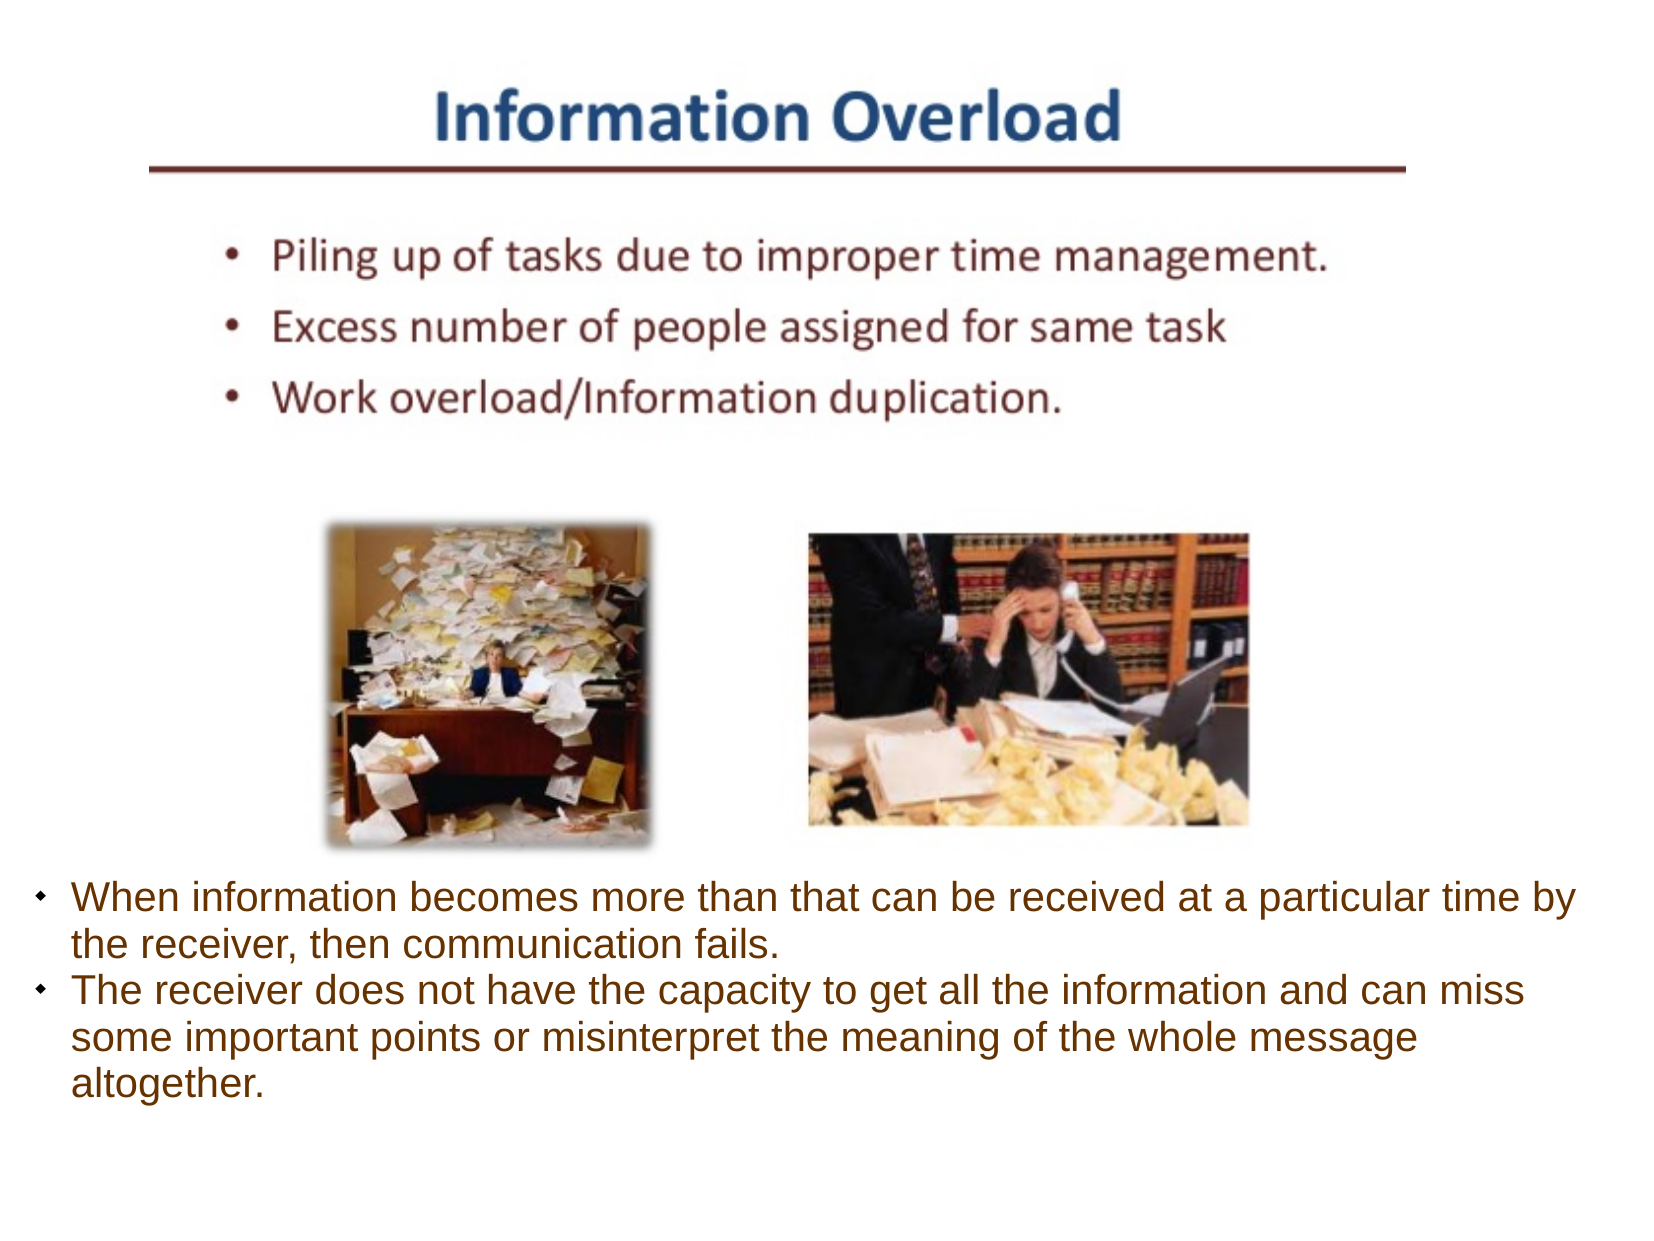

# When information becomes more than that can be received at a particular time by the receiver, then communication fails.
The receiver does not have the capacity to get all the information and can miss some important points or misinterpret the meaning of the whole message altogether.